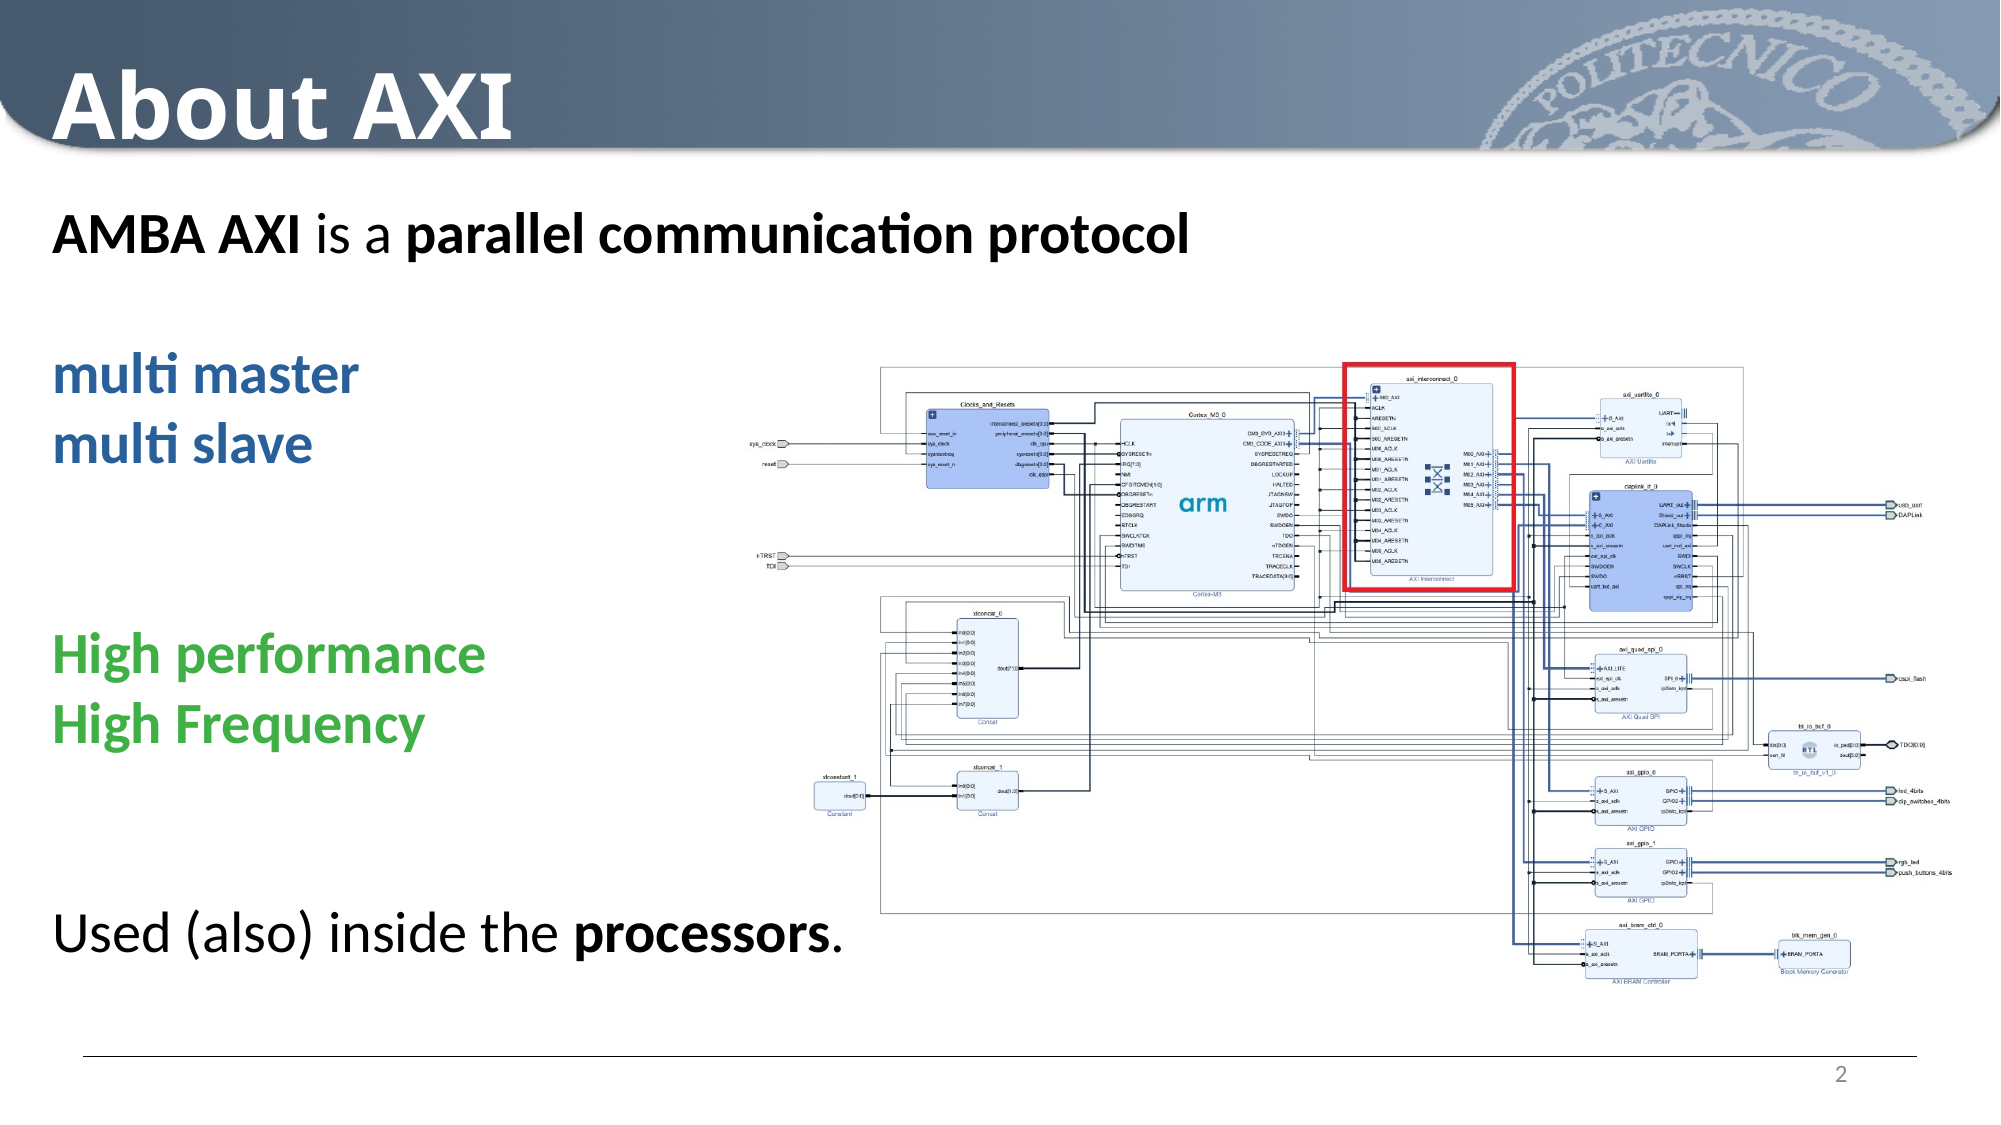

About AXI
AMBA AXI is a parallel communication protocol
multi master
multi slave
High performance
High Frequency
Used (also) inside the processors.